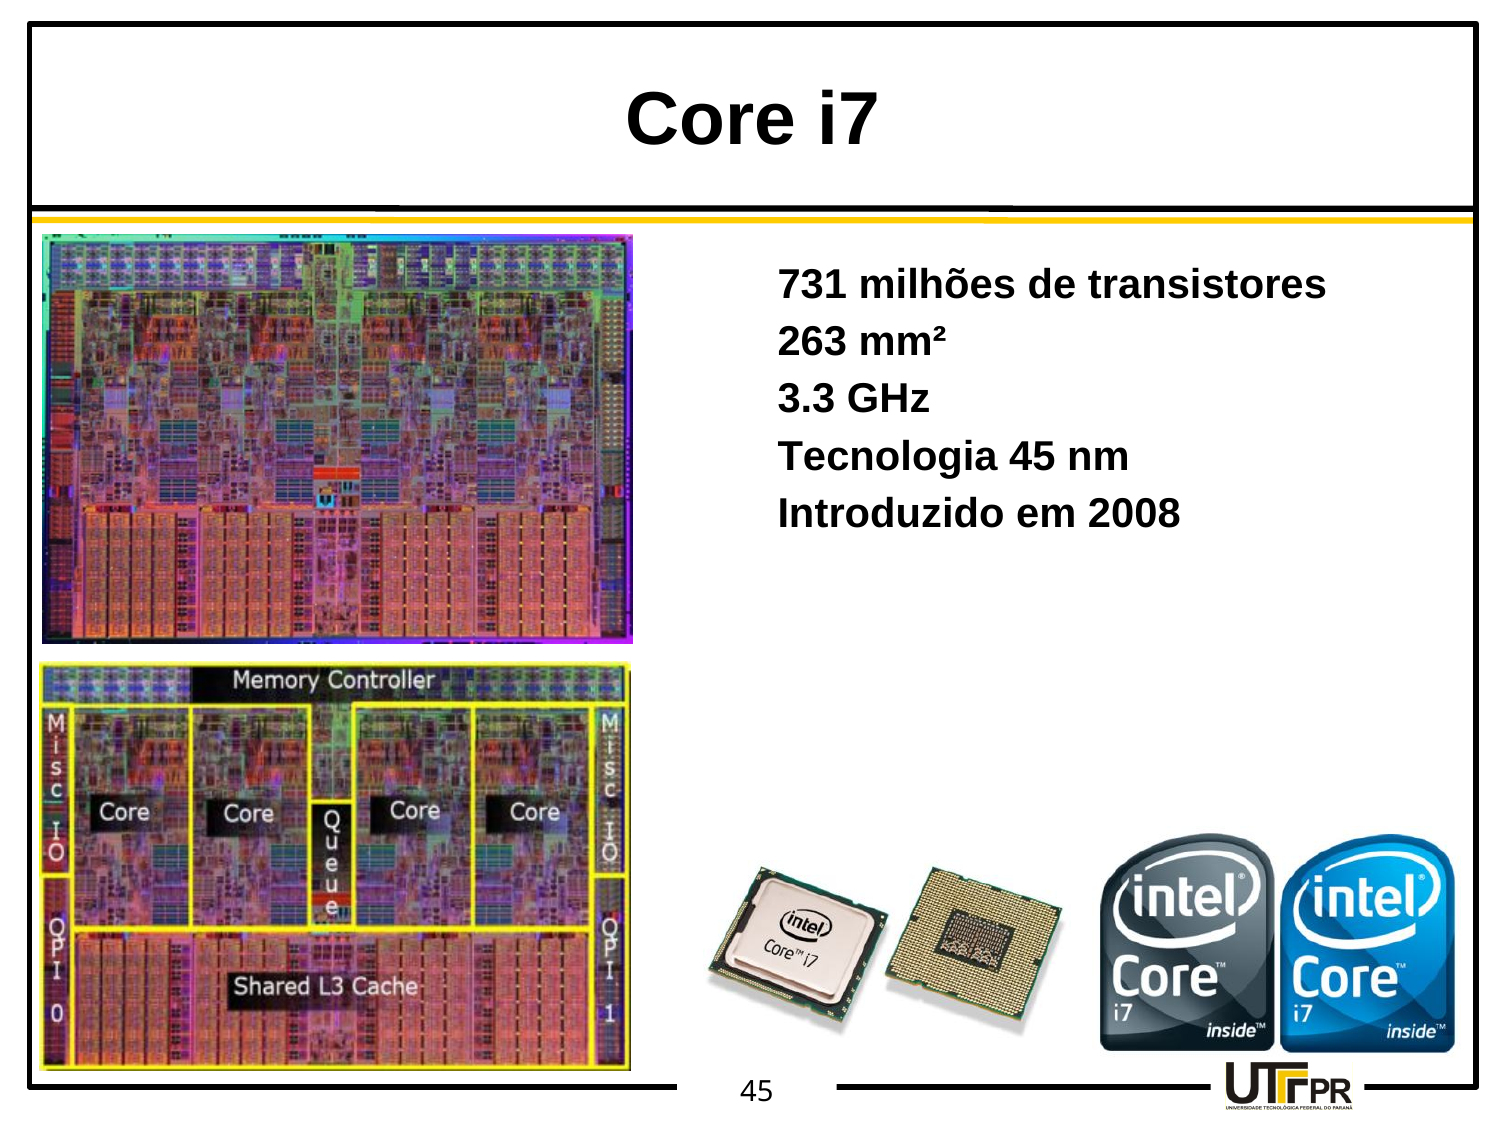

# Core i7
731 milhões de transistores
263 mm²
3.3 GHz
Tecnologia 45 nm
Introduzido em 2008